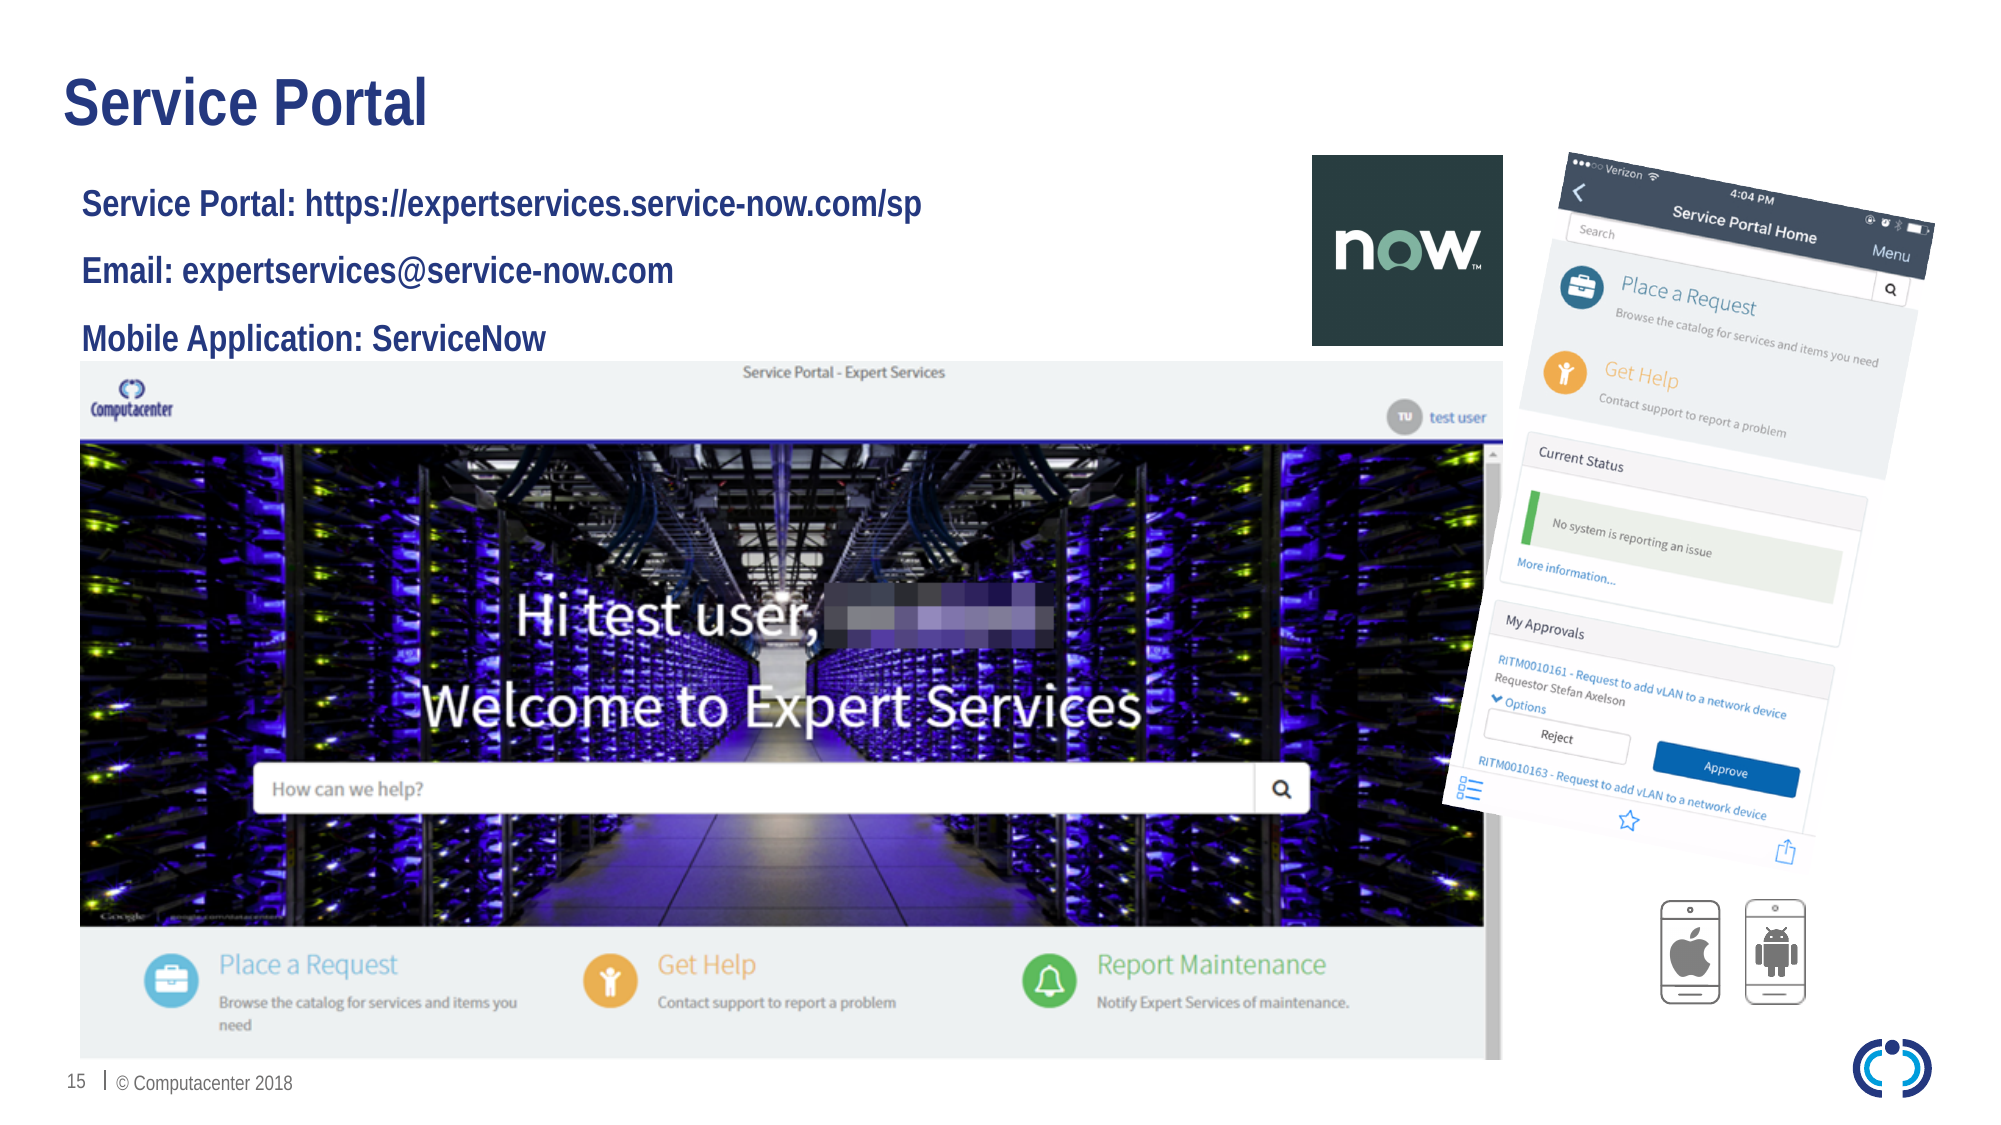

# Service Portal
Service Portal: https://expertservices.service-now.com/sp
Email: expertservices@service-now.com
Mobile Application: ServiceNow
© Computacenter 2018